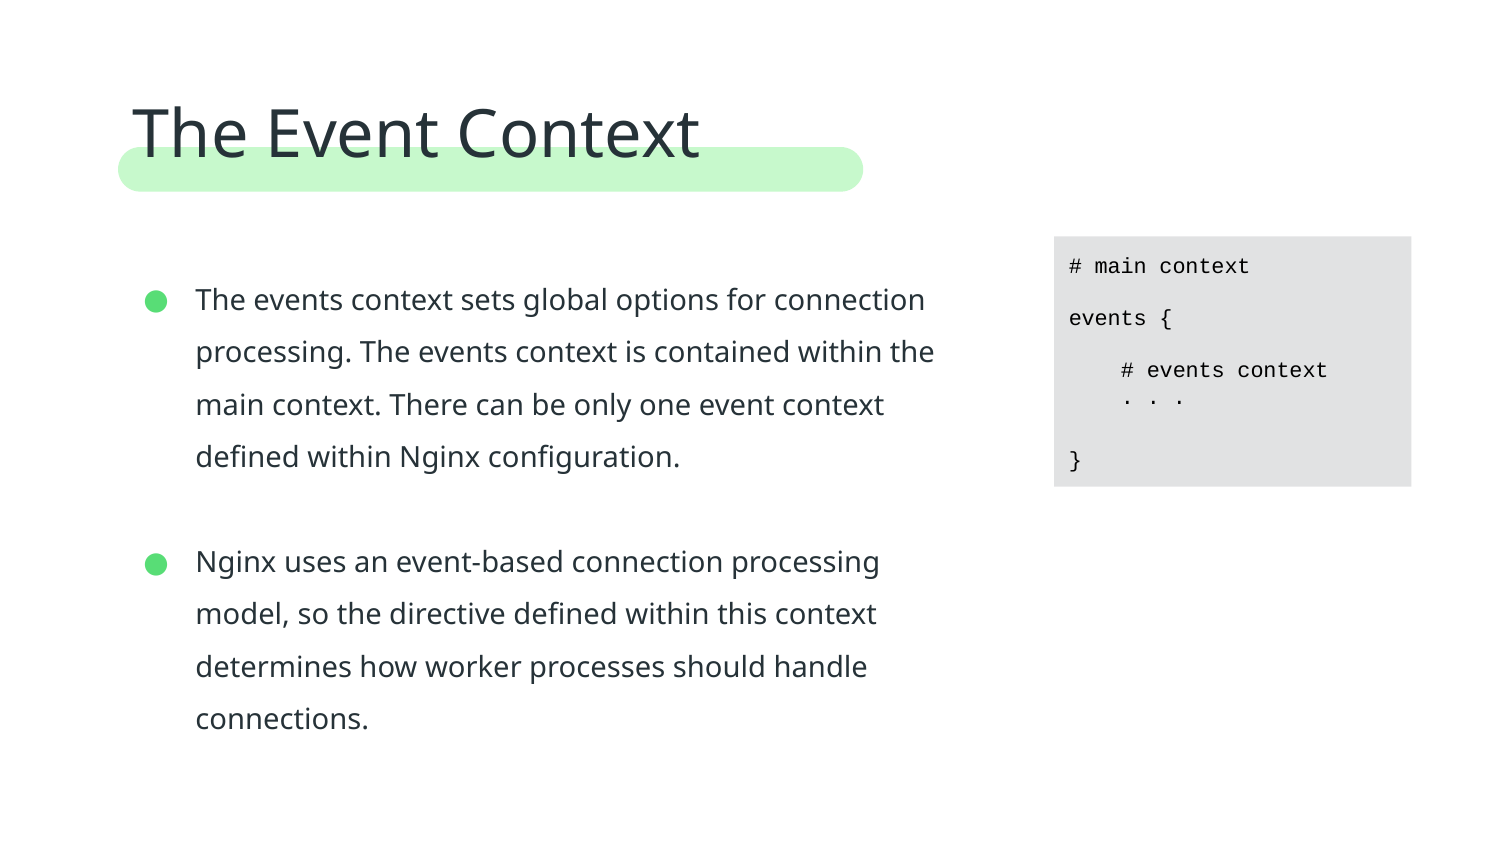

The Event Context
# main context
events {
 # events context
 . . .
}
The events context sets global options for connection processing. The events context is contained within the main context. There can be only one event context defined within Nginx configuration.
Nginx uses an event-based connection processing model, so the directive defined within this context determines how worker processes should handle connections.